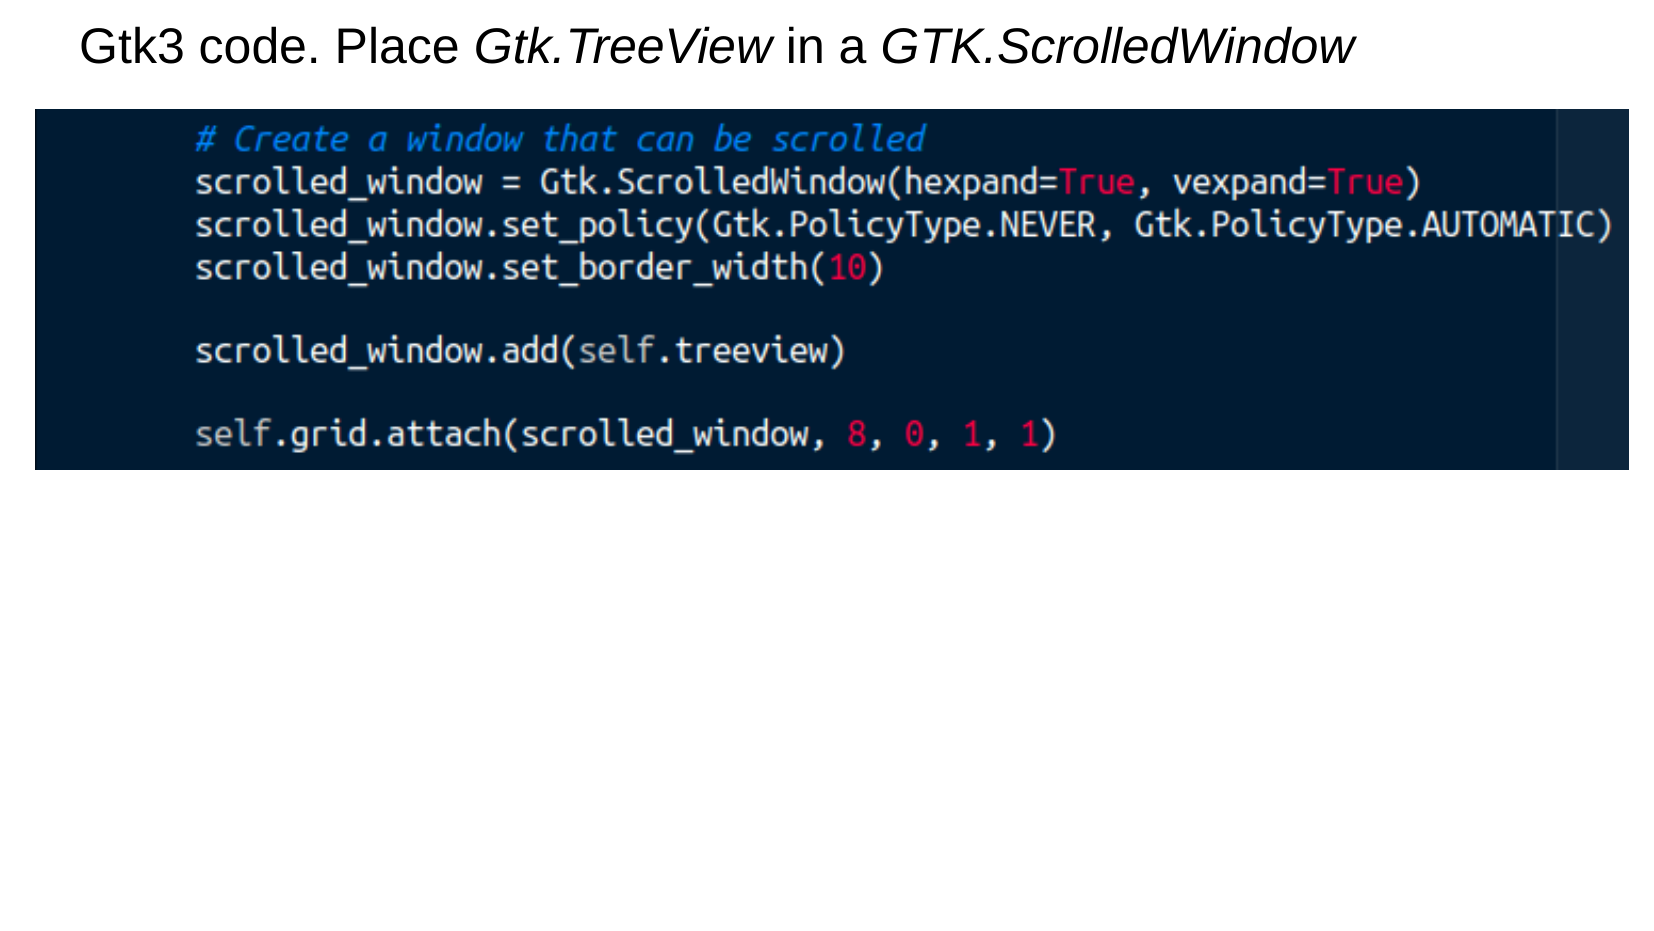

# Gtk3 code. Place Gtk.TreeView in a GTK.ScrolledWindow